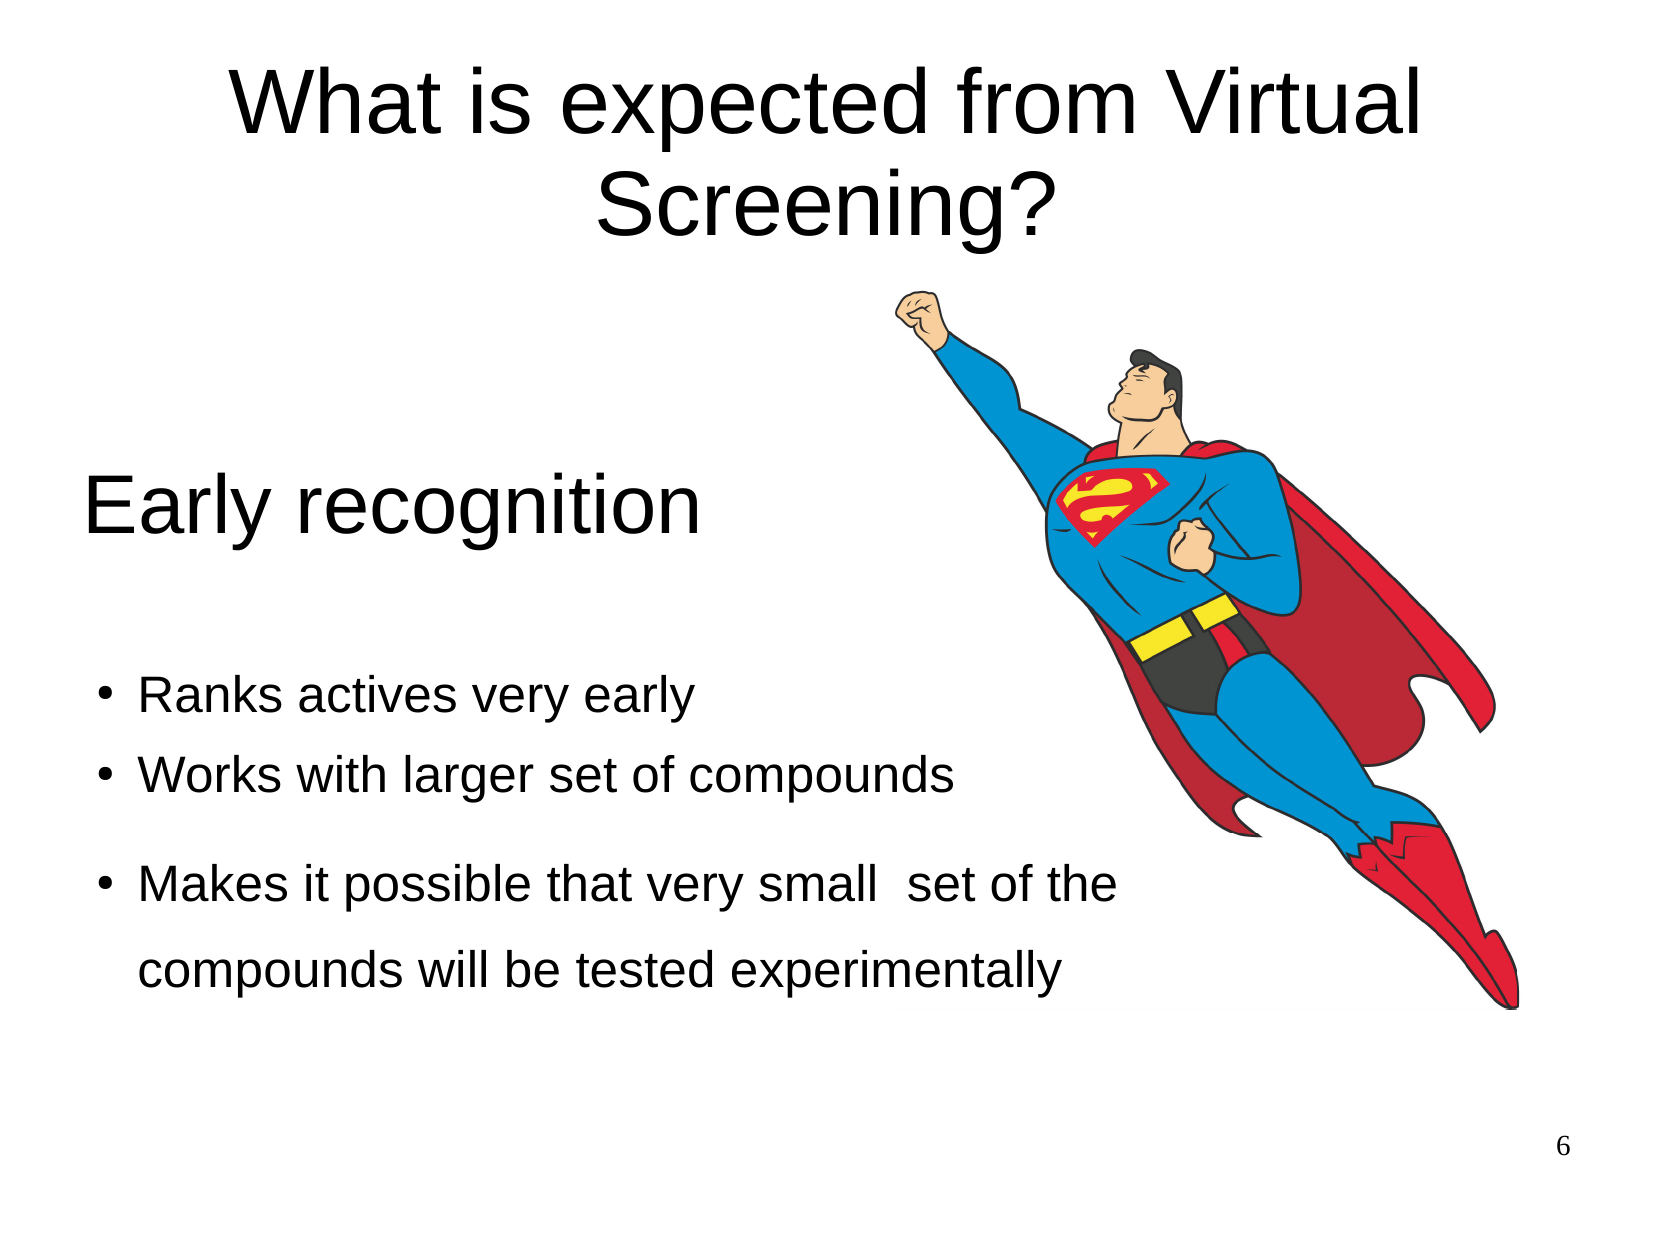

# What is expected from Virtual Screening?
Early recognition
Ranks actives very early
Works with larger set of compounds
Makes it possible that very small set of the compounds will be tested experimentally
6